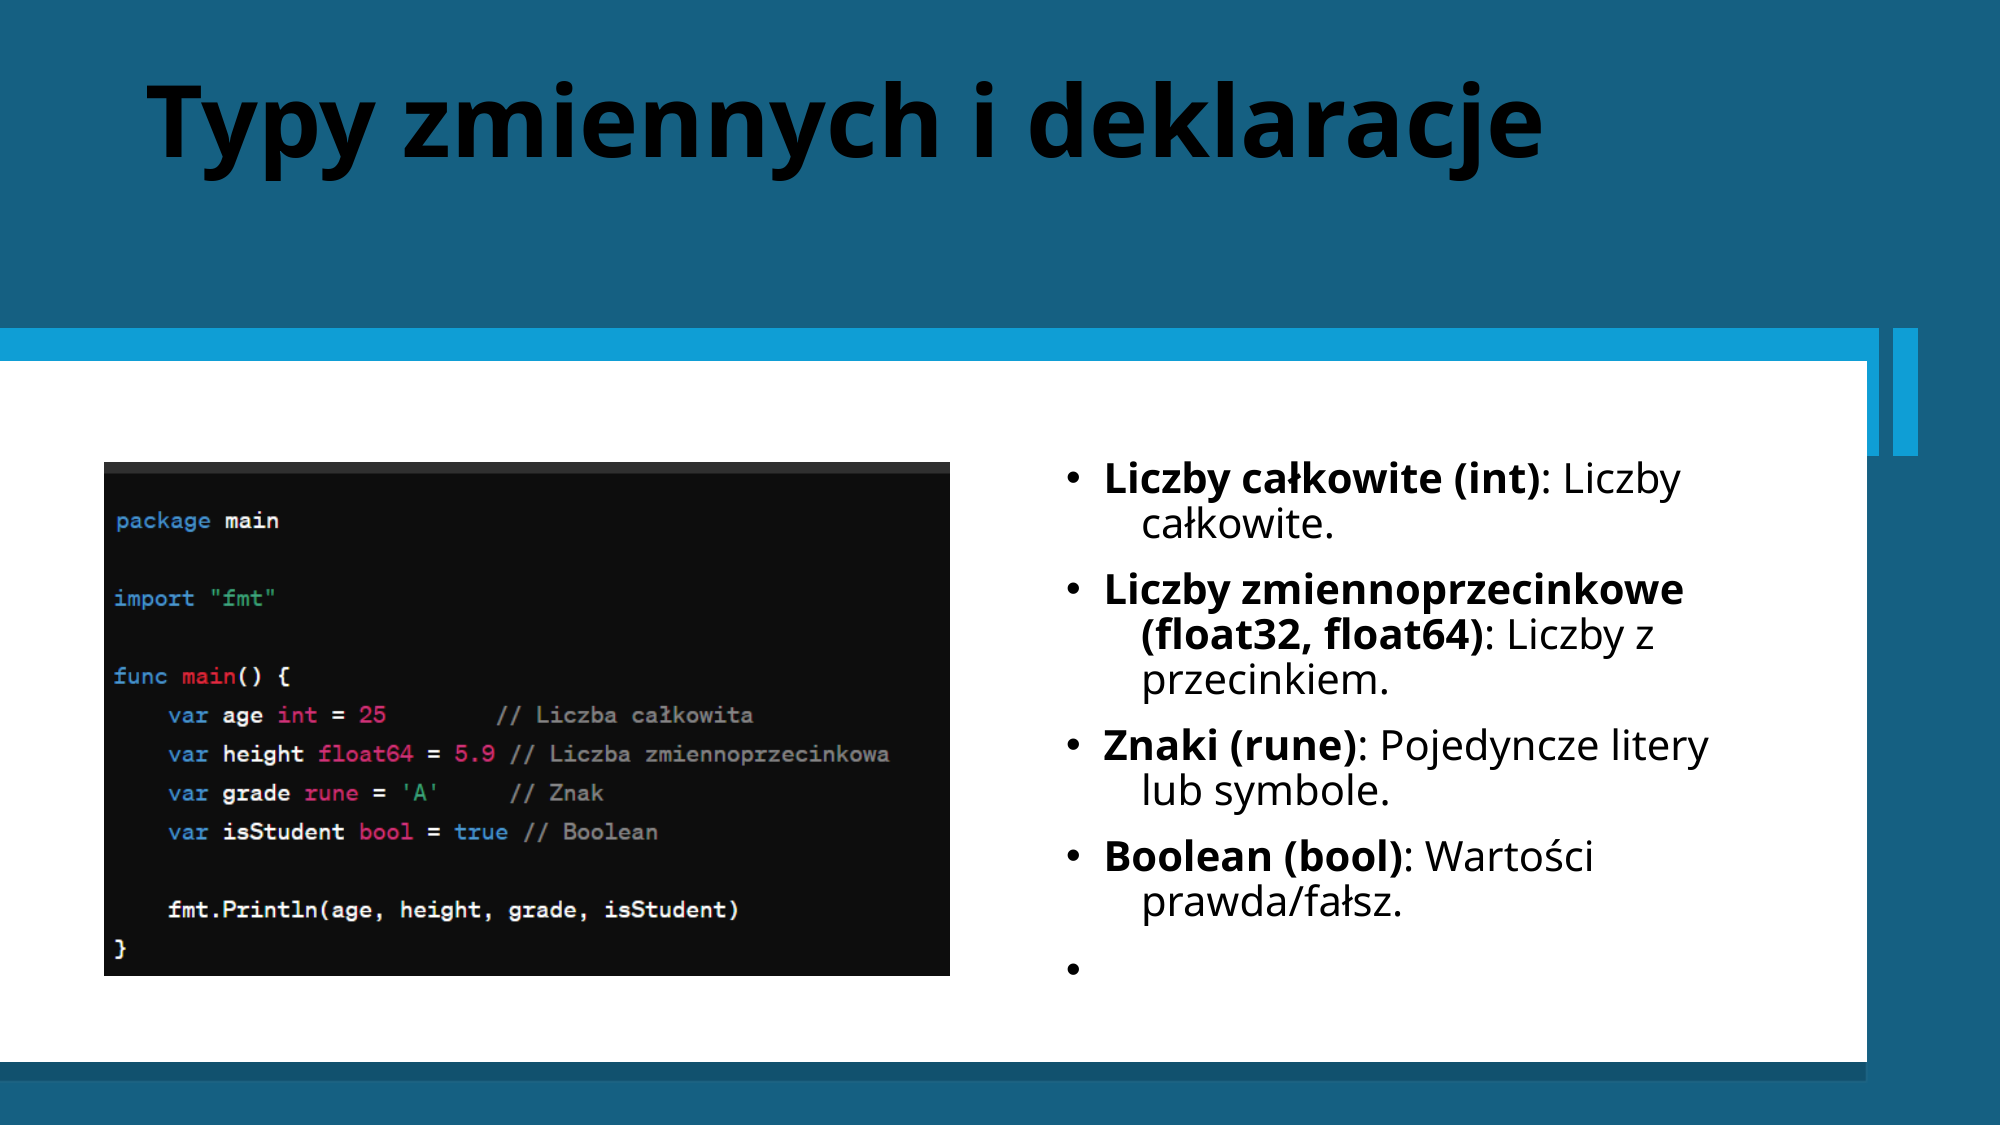

# Typy zmiennych i deklaracje
Liczby całkowite (int): Liczby całkowite.
Liczby zmiennoprzecinkowe (float32, float64): Liczby z przecinkiem.
Znaki (rune): Pojedyncze litery lub symbole.
Boolean (bool): Wartości prawda/fałsz.